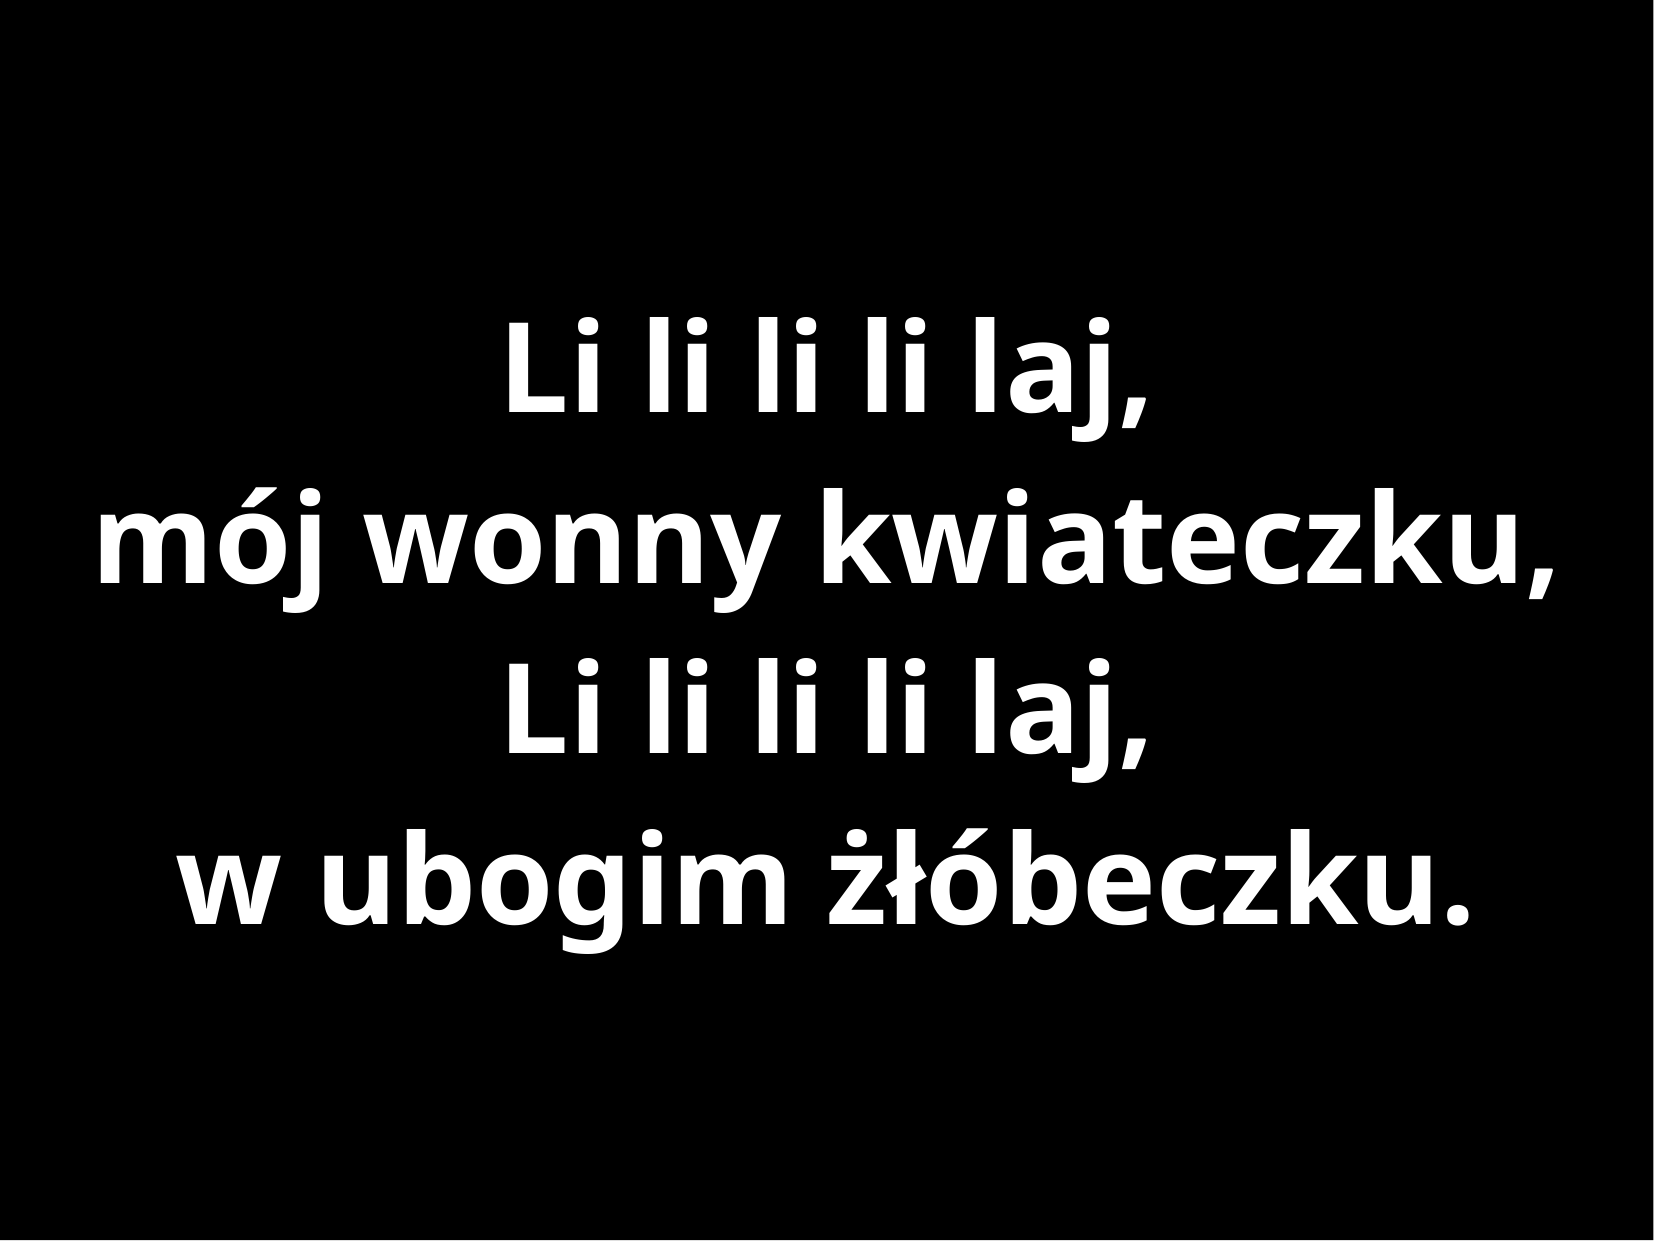

# Li li li li laj, mój wonny kwiateczku, Li li li li laj, w ubogim żłóbeczku.